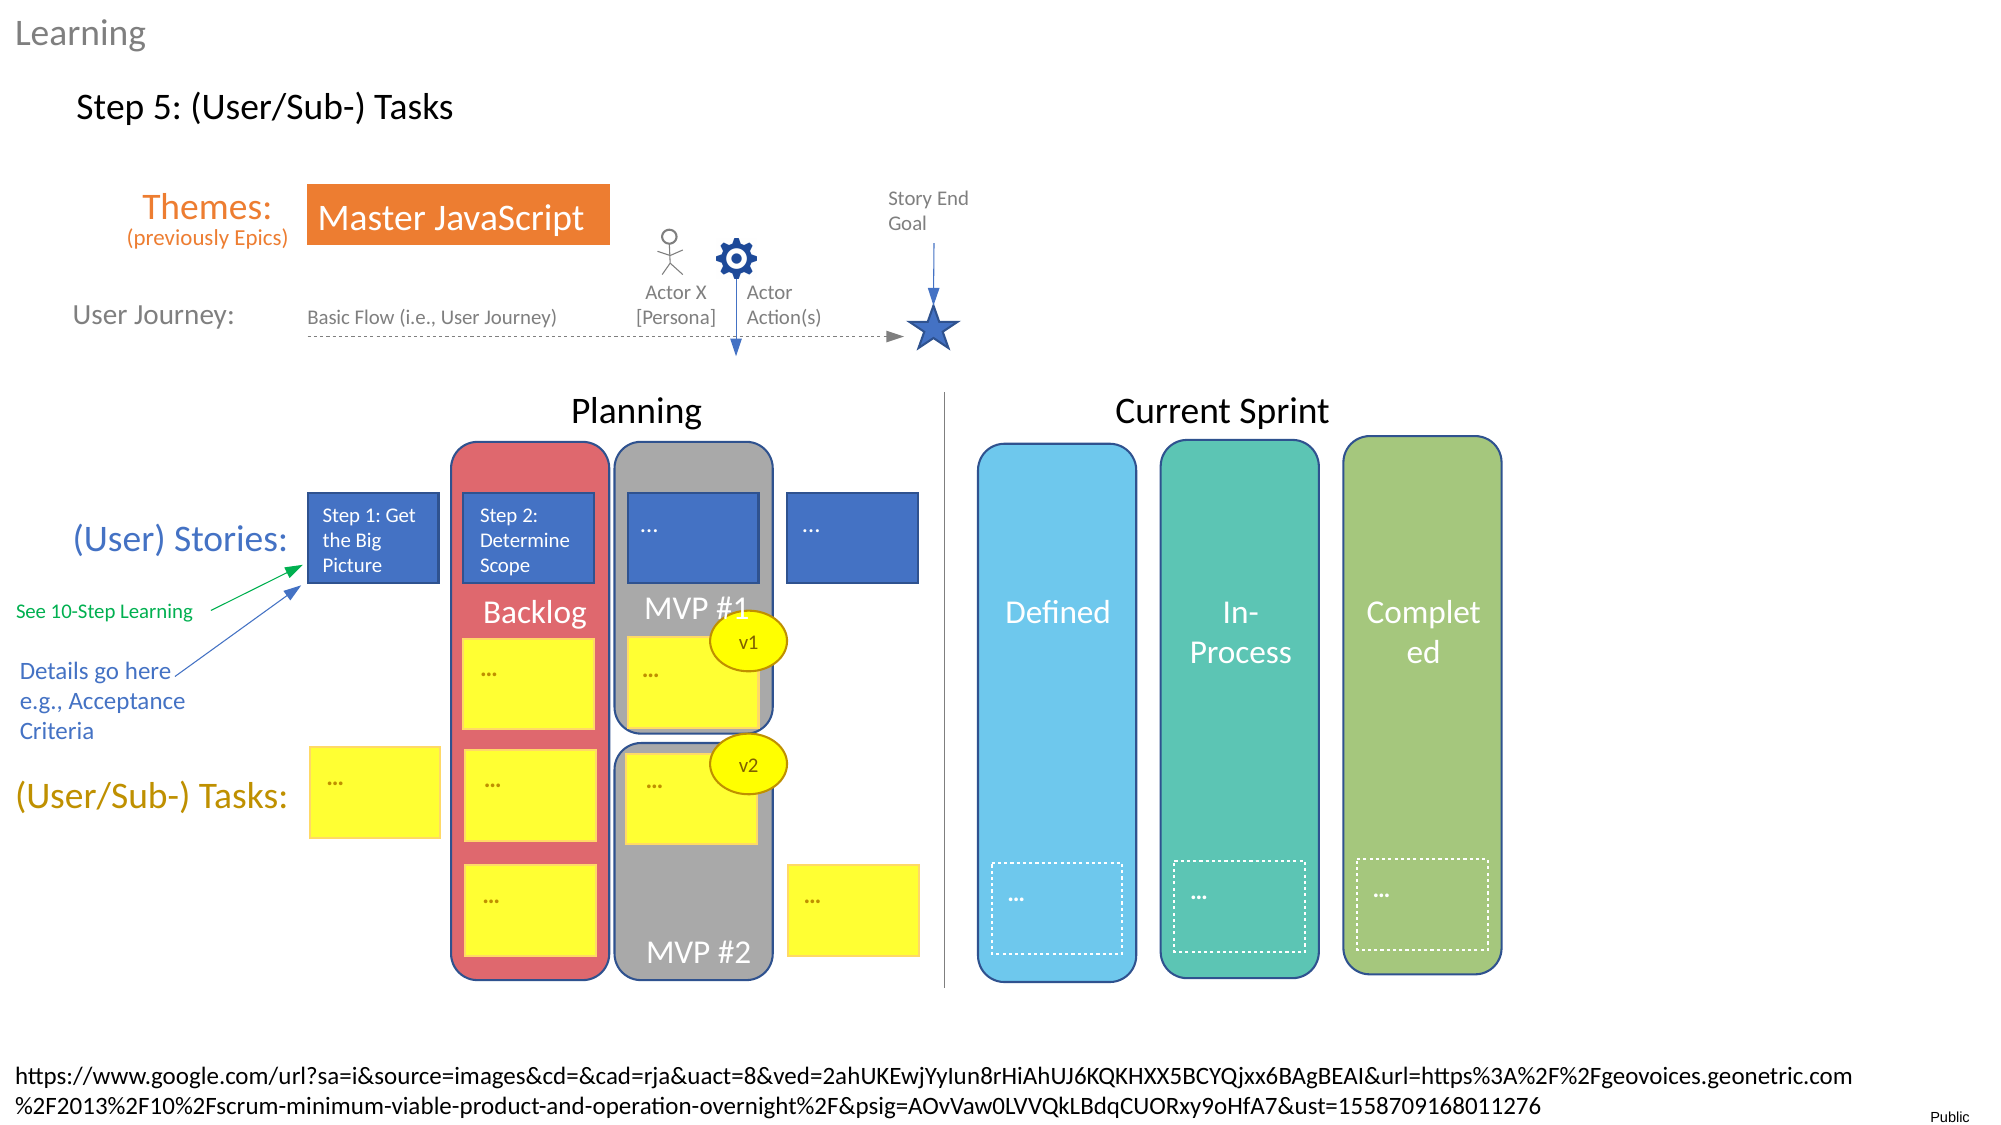

Learning
Step 5: (User/Sub-) Tasks
Themes:
Story End Goal
Master JavaScript
(previously Epics)
Actor X
[Persona]
Actor Action(s)
User Journey:
Basic Flow (i.e., User Journey)
Planning
Current Sprint
Step 1: Get the Big Picture
Step 2: Determine Scope
…
…
(User) Stories:
MVP #1
Backlog
Defined
In-Process
Completed
See 10-Step Learning
v1
…
…
Details go here
e.g., Acceptance Criteria
v2
…
…
…
(User/Sub-) Tasks:
…
…
…
…
…
MVP #2
https://www.google.com/url?sa=i&source=images&cd=&cad=rja&uact=8&ved=2ahUKEwjYyIun8rHiAhUJ6KQKHXX5BCYQjxx6BAgBEAI&url=https%3A%2F%2Fgeovoices.geonetric.com%2F2013%2F10%2Fscrum-minimum-viable-product-and-operation-overnight%2F&psig=AOvVaw0LVVQkLBdqCUORxy9oHfA7&ust=1558709168011276